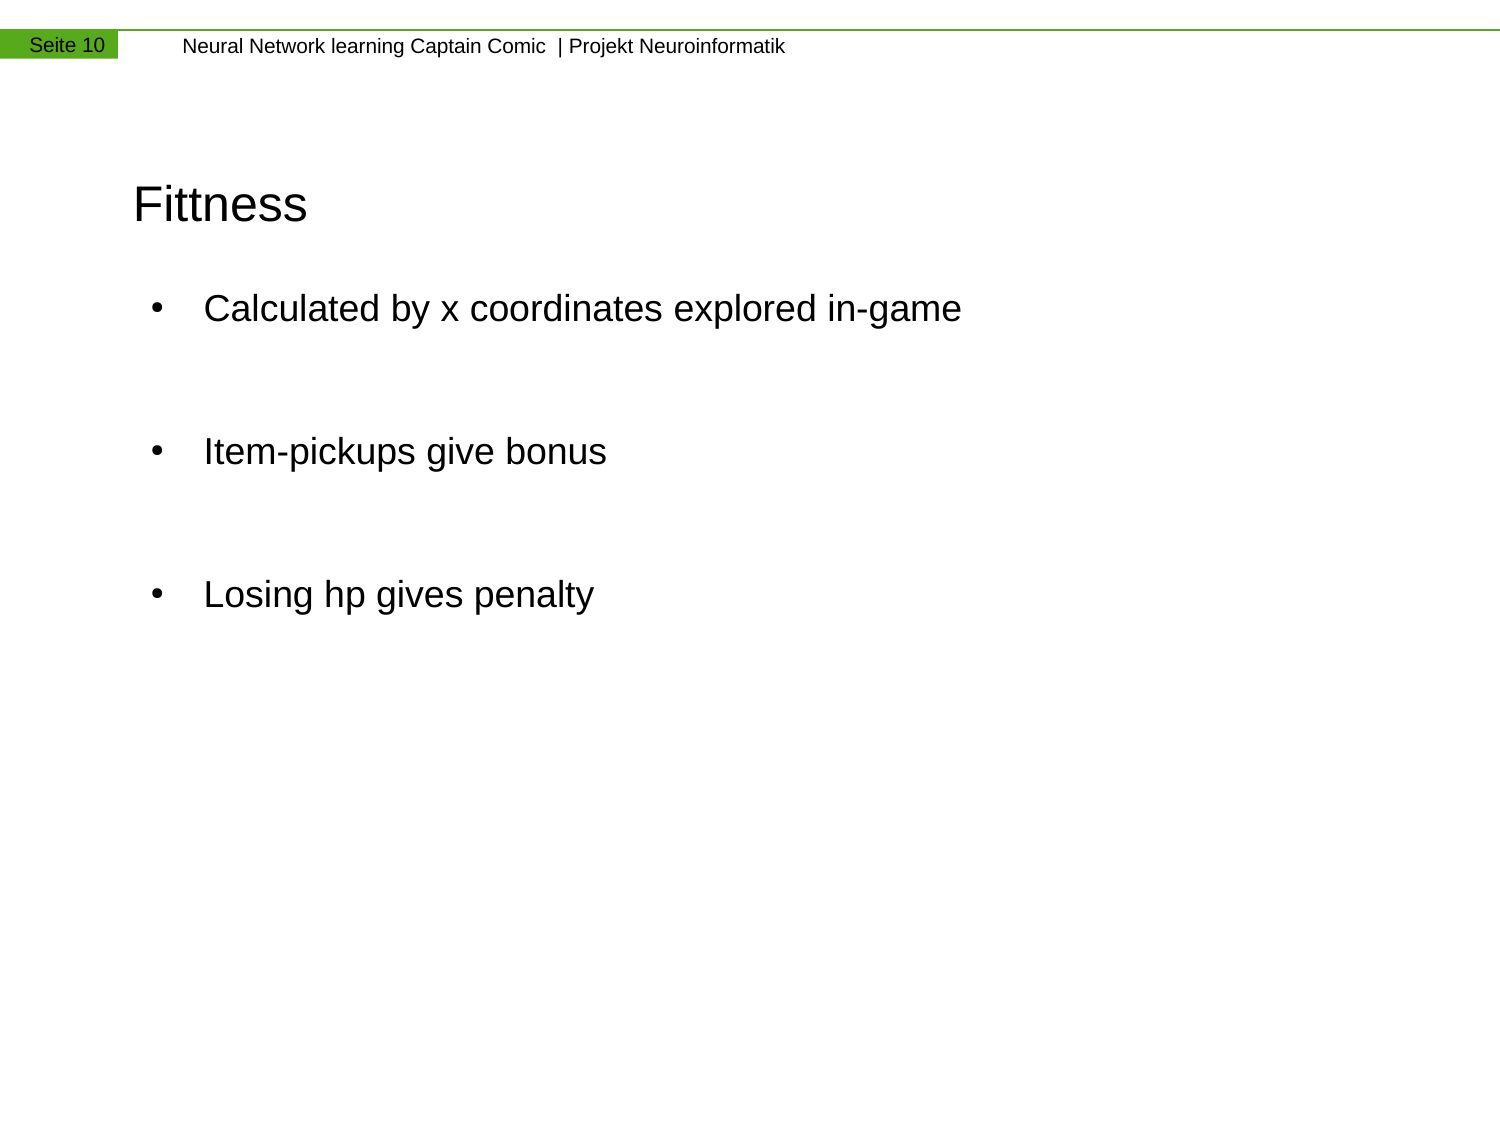

# Fittness
Calculated by x coordinates explored in-game
Item-pickups give bonus
Losing hp gives penalty